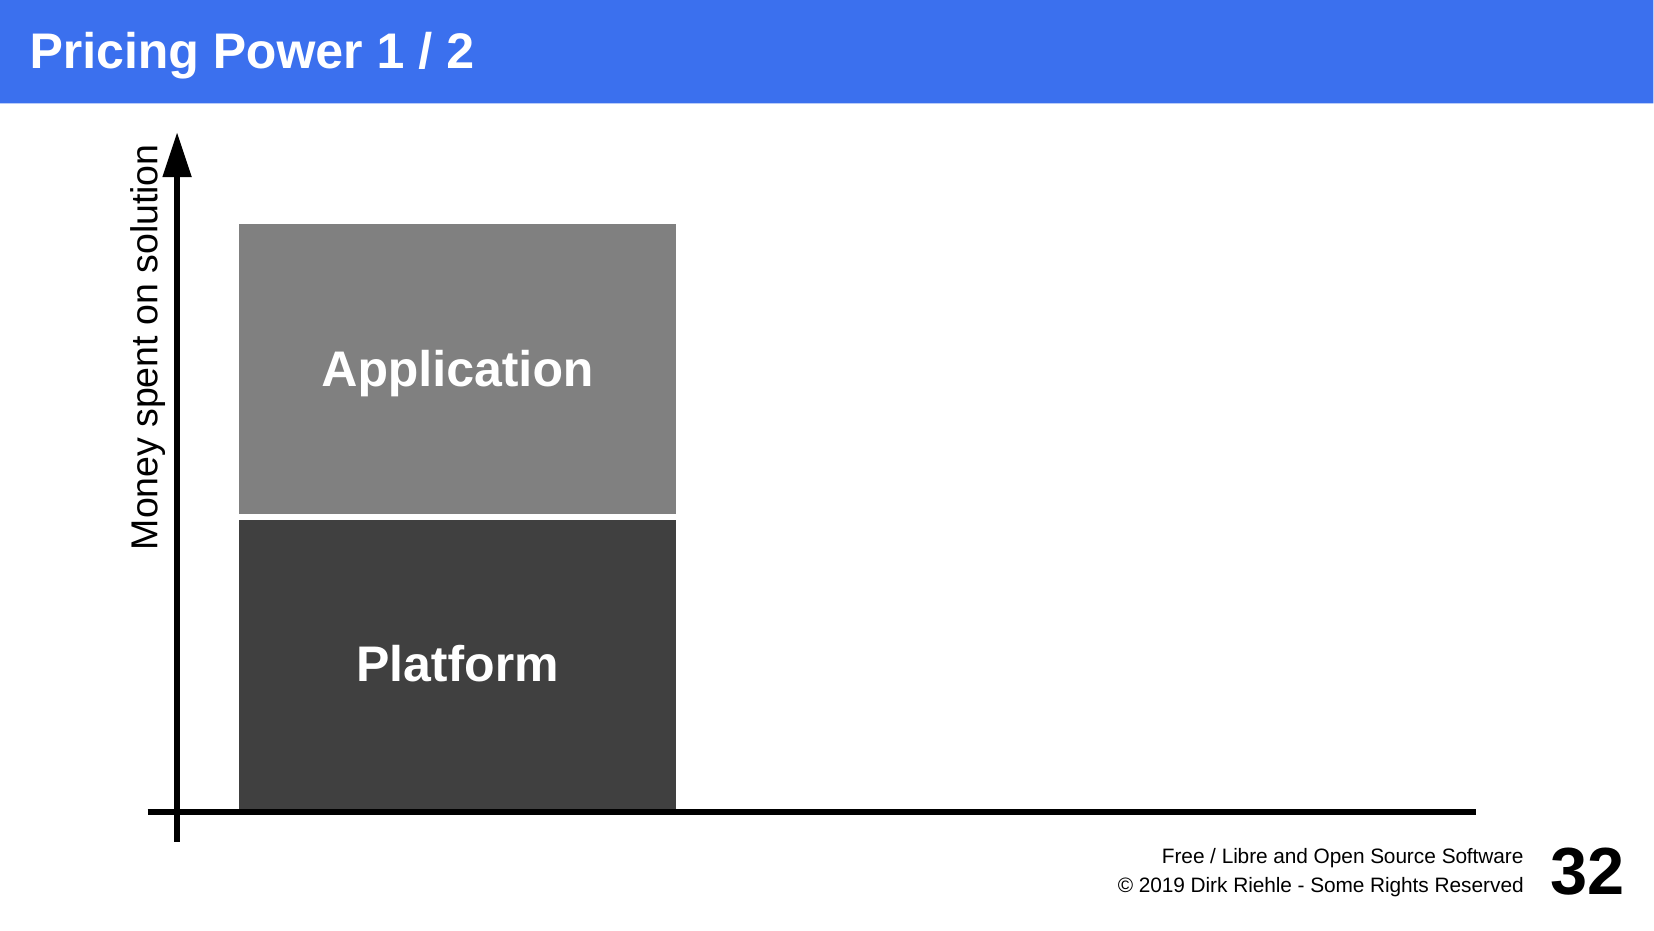

# Pricing Power 1 / 2
Application
Money spent on solution
Platform
Free / Libre and Open Source Software
32
© 2019 Dirk Riehle - Some Rights Reserved